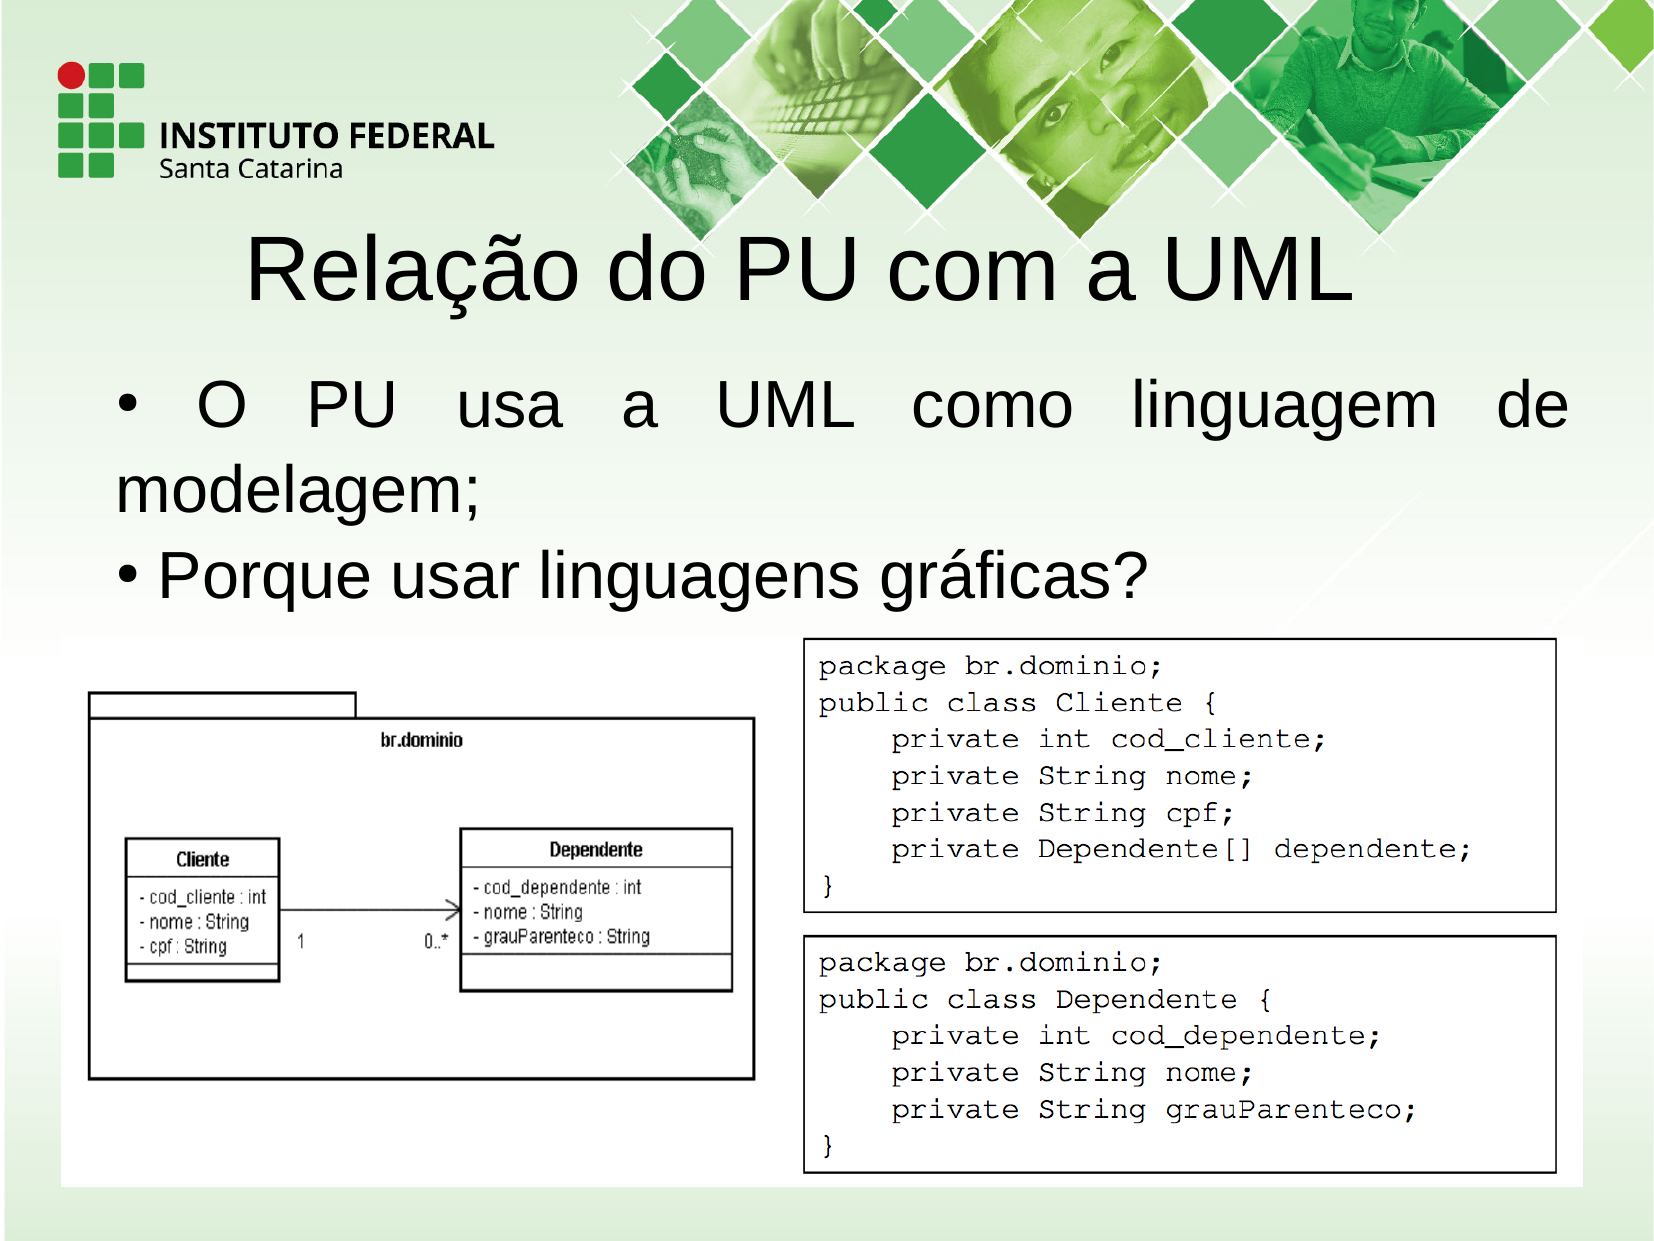

# Relação do PU com a UML
 O PU usa a UML como linguagem de modelagem;
 Porque usar linguagens gráficas?